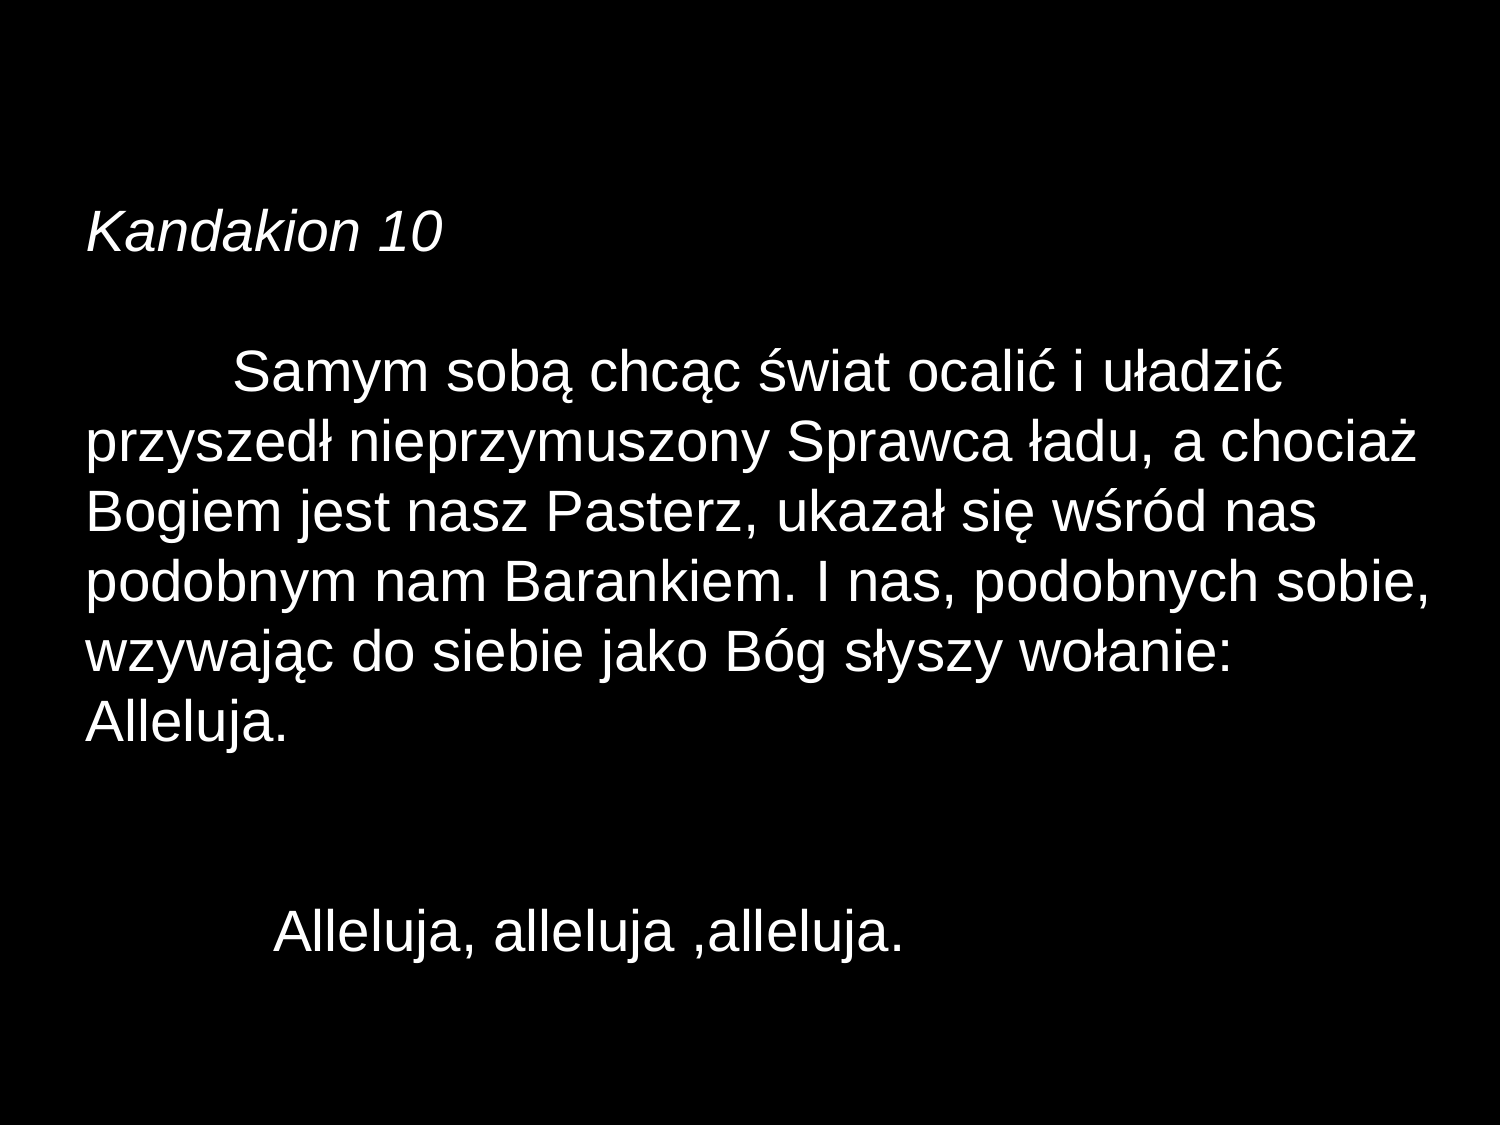

Kandakion 10
		Samym sobą chcąc świat ocalić i uładzić przyszedł nieprzymuszony Sprawca ładu, a chociaż Bogiem jest nasz Pasterz, ukazał się wśród nas podobnym nam Barankiem. I nas, podobnych sobie, wzywając do siebie jako Bóg słyszy wołanie: Alleluja.
Alleluja, alleluja ,alleluja.